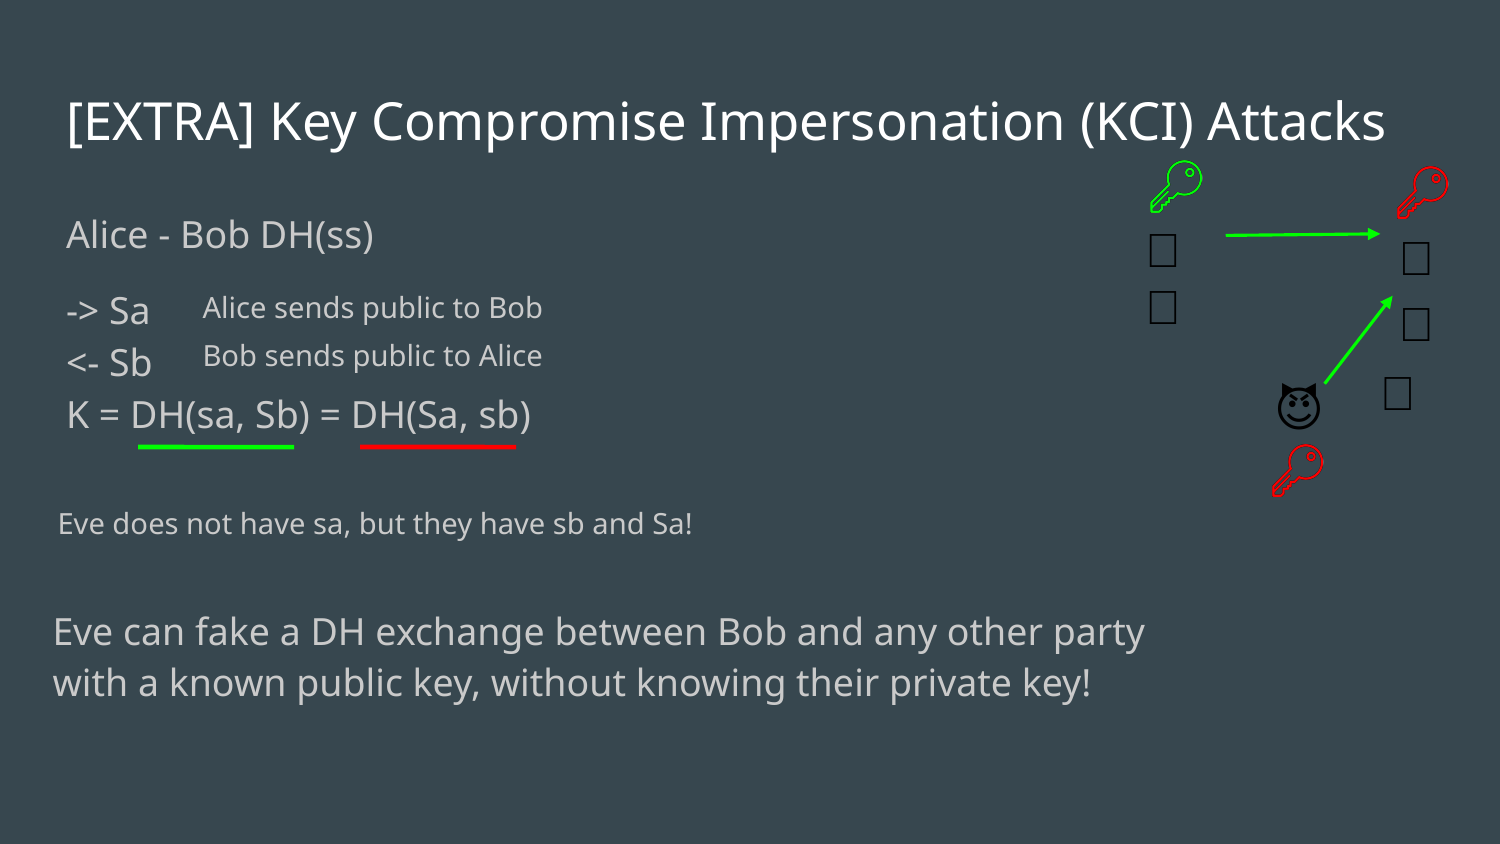

# [EXTRA] Key Compromise Impersonation (KCI) Attacks
Alice - Bob DH(ss)
-> Sa
<- Sb
K = DH(sa, Sb) = DH(Sa, sb)
👩🏻
👨🏻
Alice sends public to Bob
Bob sends public to Alice
✅
😈
Eve does not have sa, but they have sb and Sa!
Eve can fake a DH exchange between Bob and any other party with a known public key, without knowing their private key!